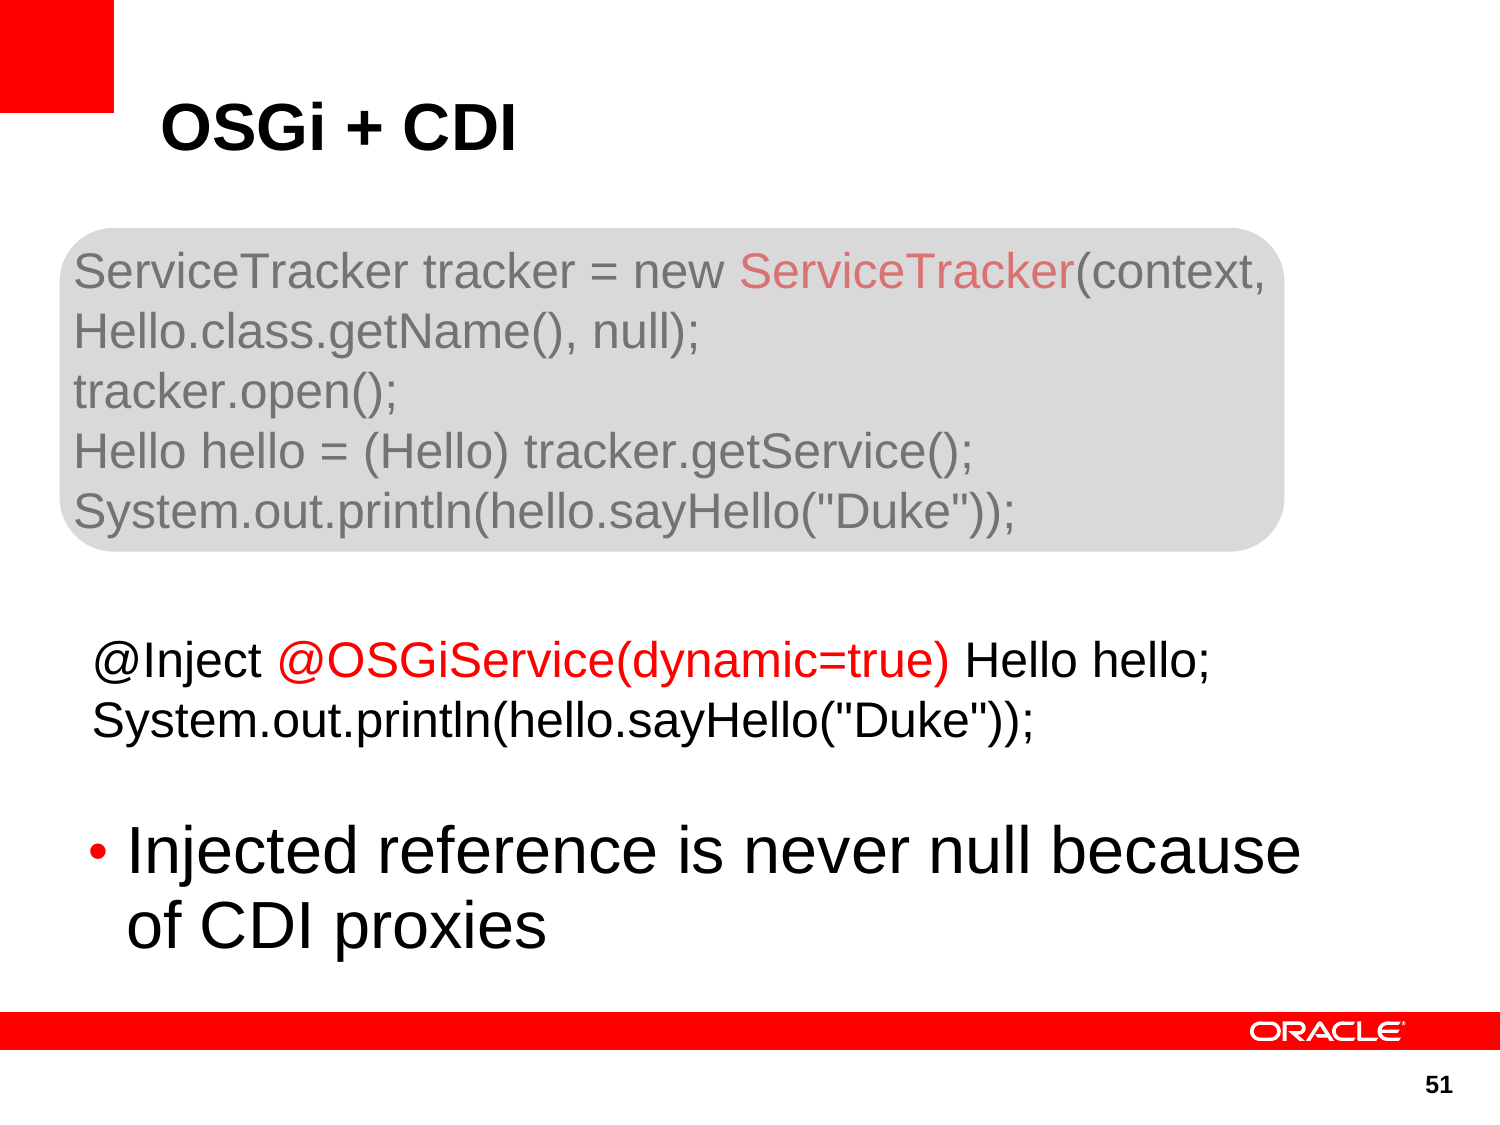

# OSGi + CDI
ServiceTracker tracker = new ServiceTracker(context, Hello.class.getName(), null);
tracker.open();
Hello hello = (Hello) tracker.getService();
System.out.println(hello.sayHello("Duke"));
@Inject @OSGiService(dynamic=true) Hello hello;
System.out.println(hello.sayHello("Duke"));
Injected reference is never null because of CDI proxies